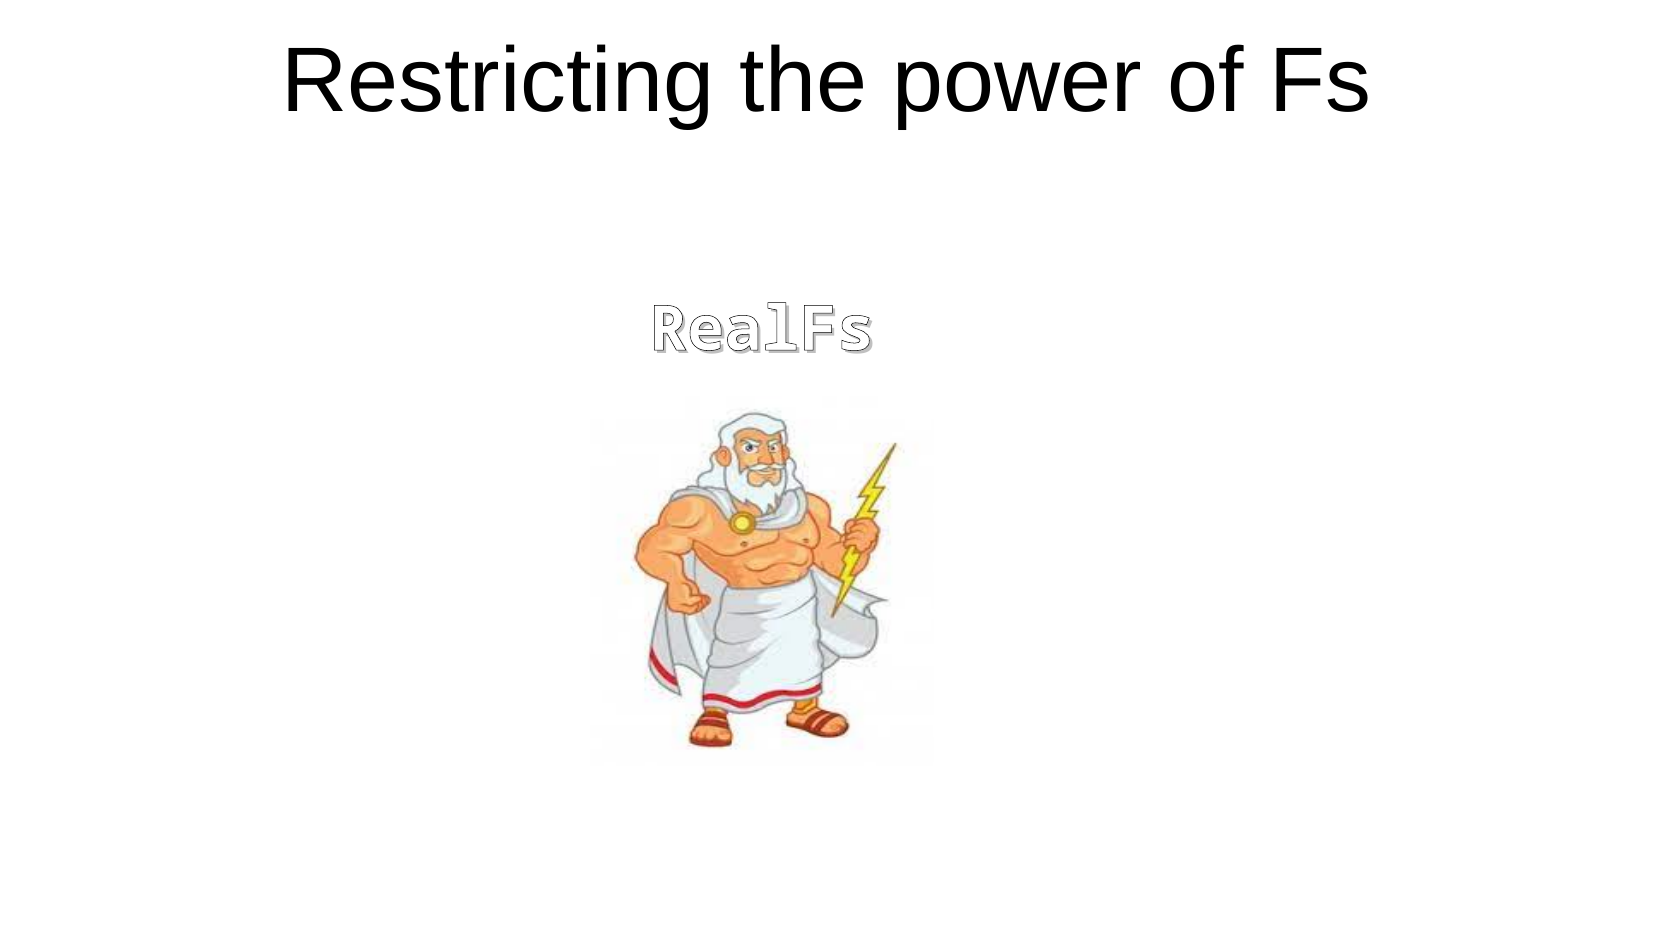

# Restricting the power of Fs
RealFs